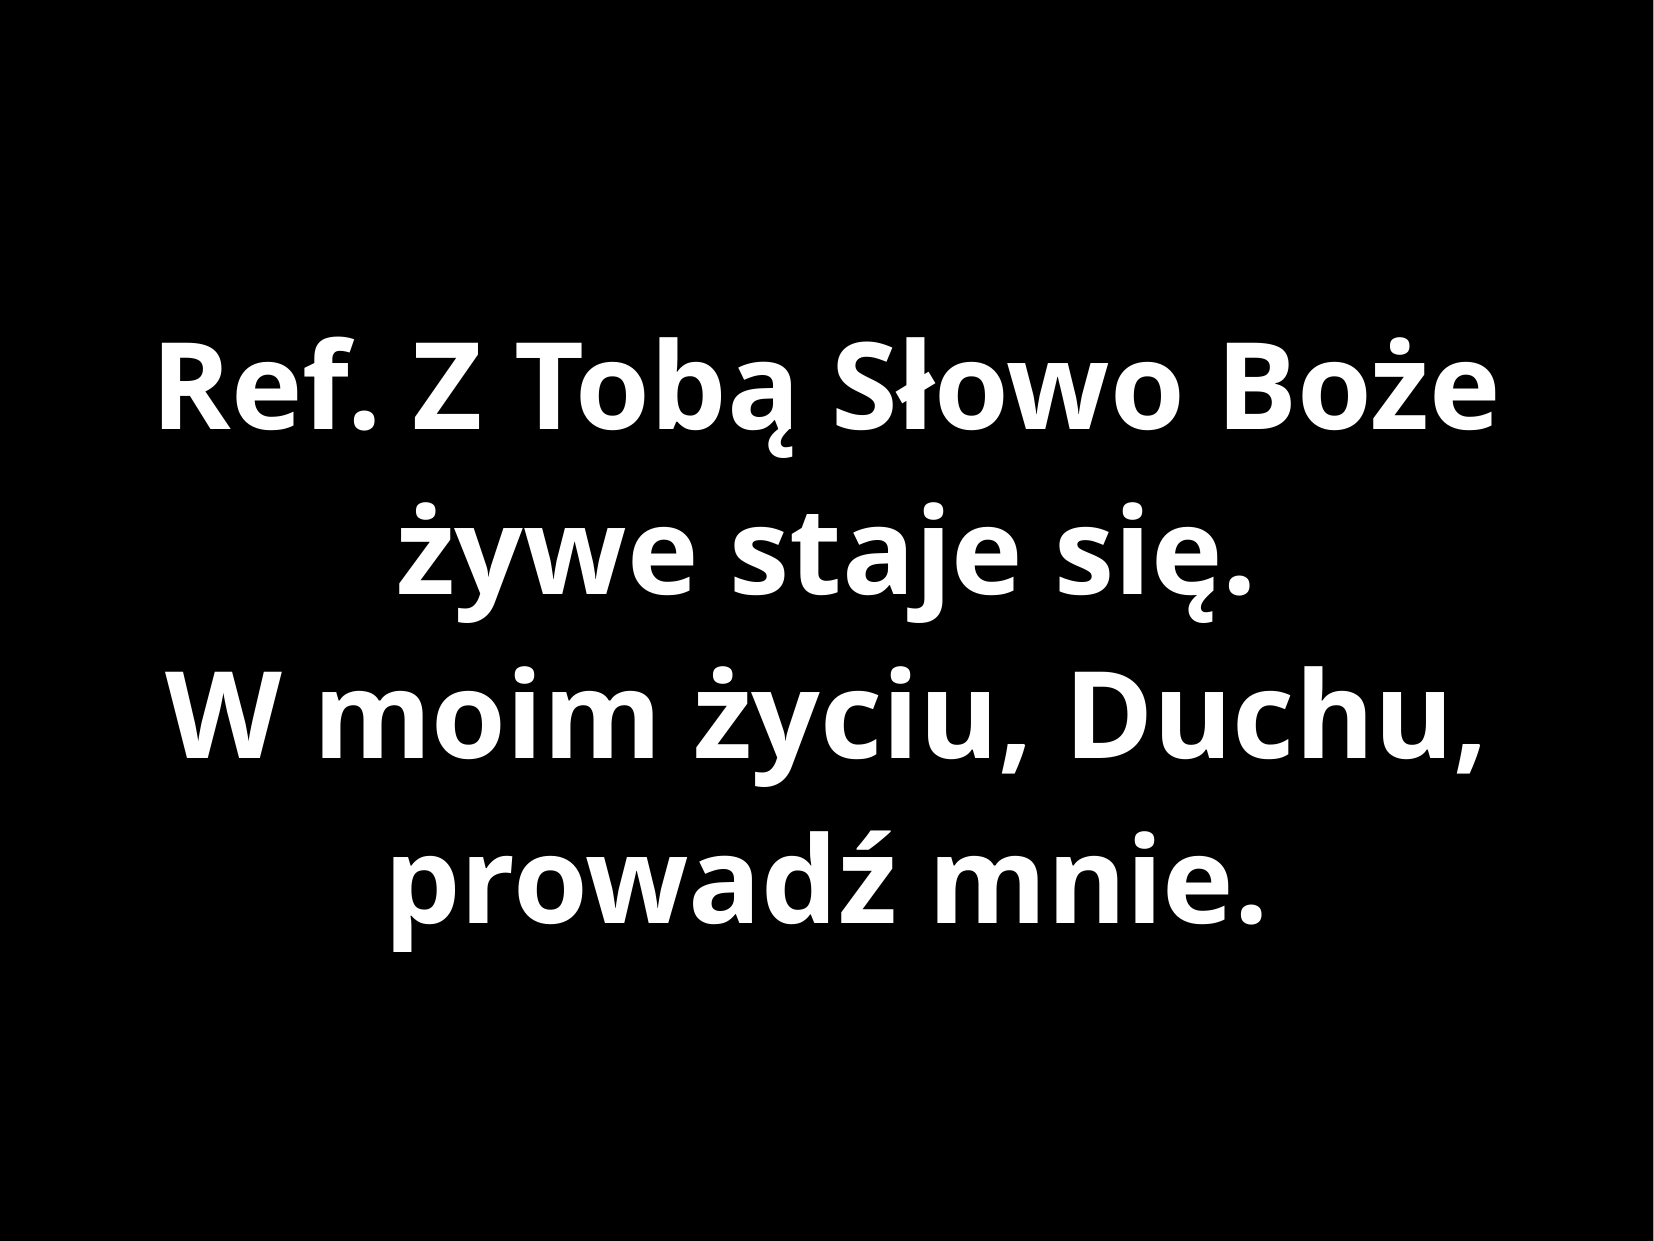

# Ref. Z Tobą Słowo Boże żywe staje się. W moim życiu, Duchu, prowadź mnie.